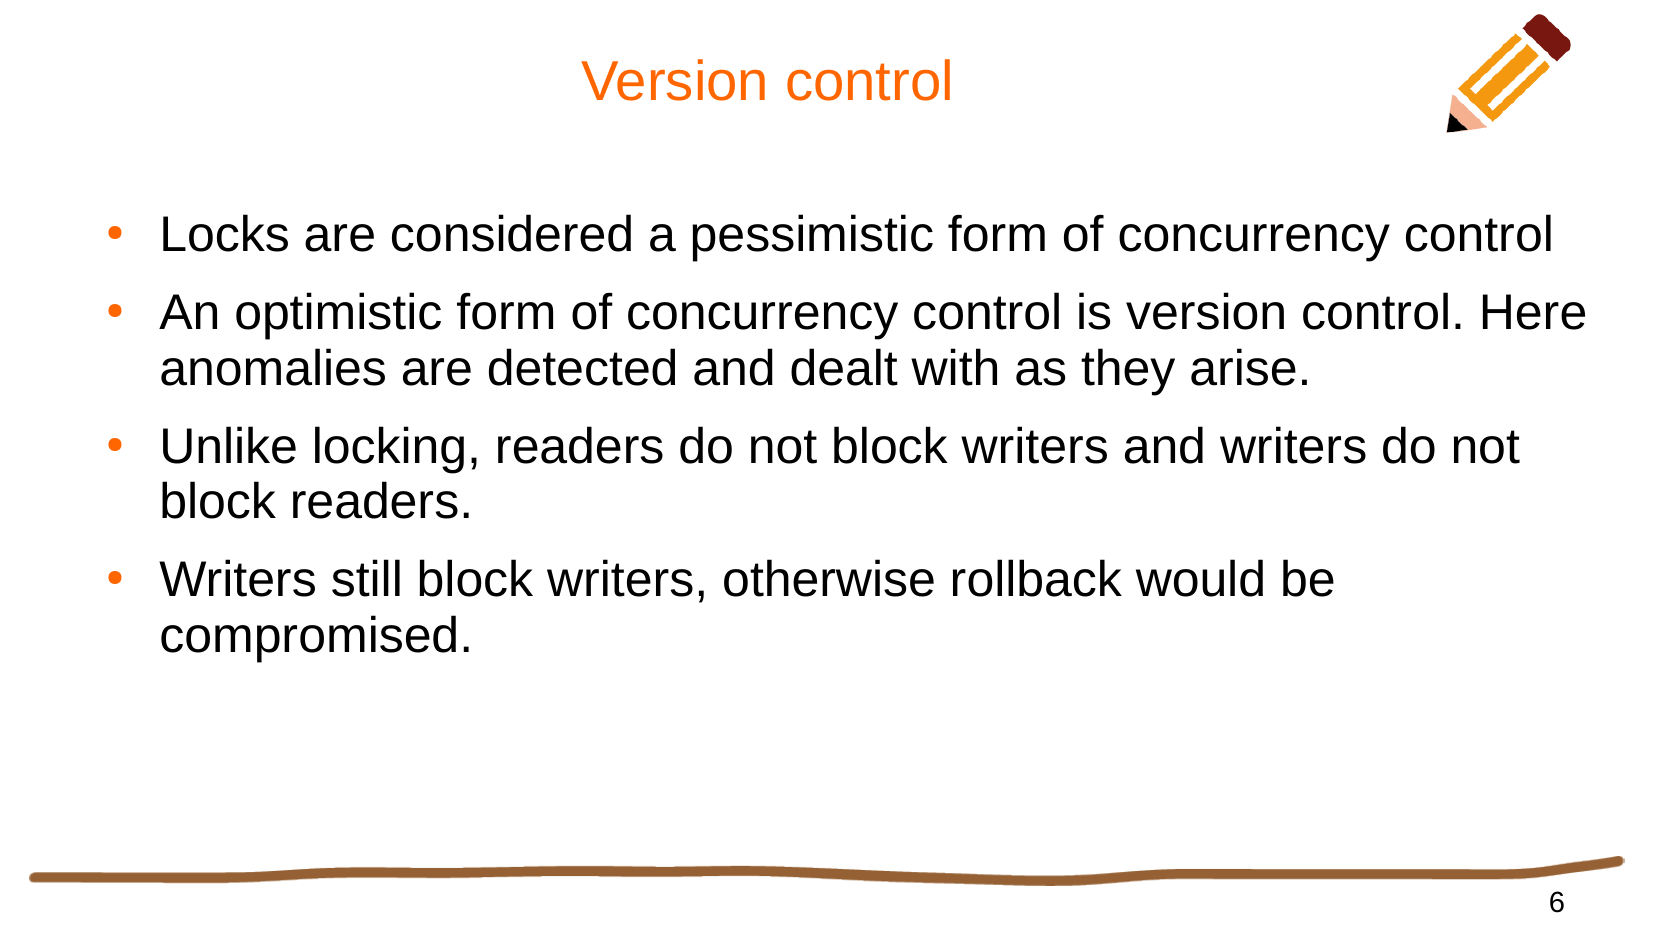

# Version control
Locks are considered a pessimistic form of concurrency control
An optimistic form of concurrency control is version control. Here anomalies are detected and dealt with as they arise.
Unlike locking, readers do not block writers and writers do not block readers.
Writers still block writers, otherwise rollback would be compromised.
6